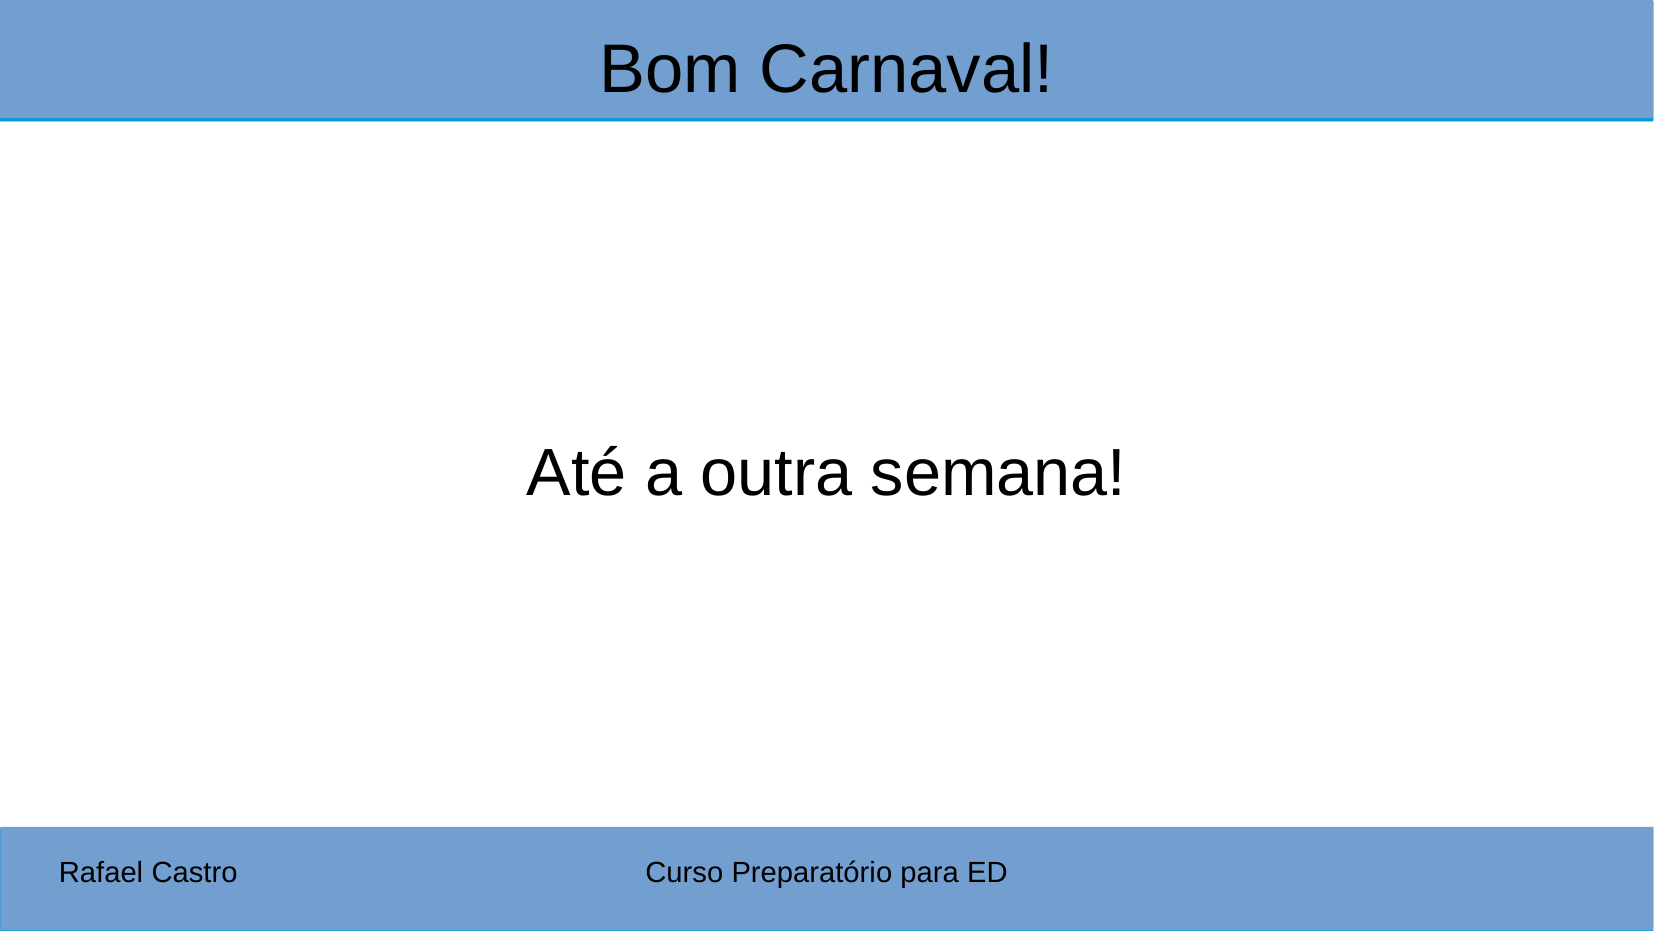

# Bom Carnaval!
Até a outra semana!
Curso Preparatório para ED